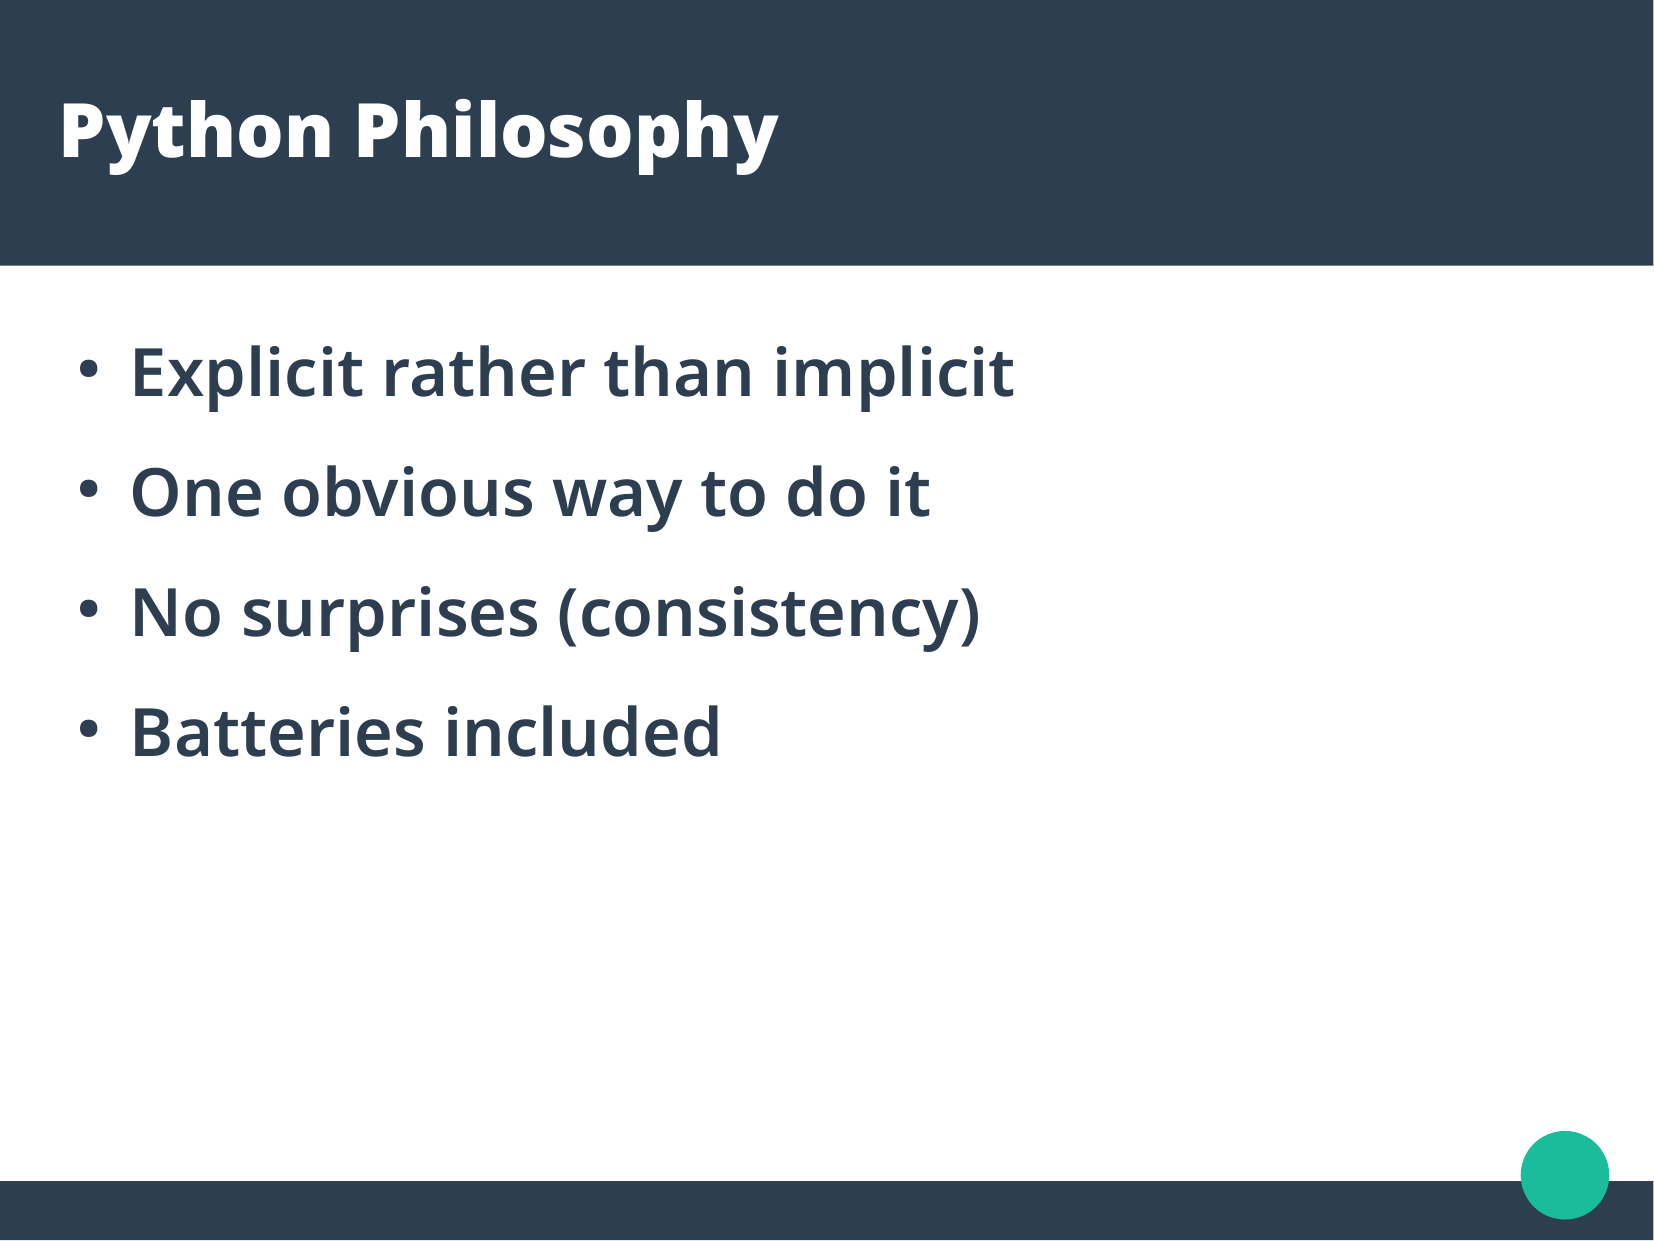

# Python Philosophy
Explicit rather than implicit
One obvious way to do it
No surprises (consistency)
Batteries included